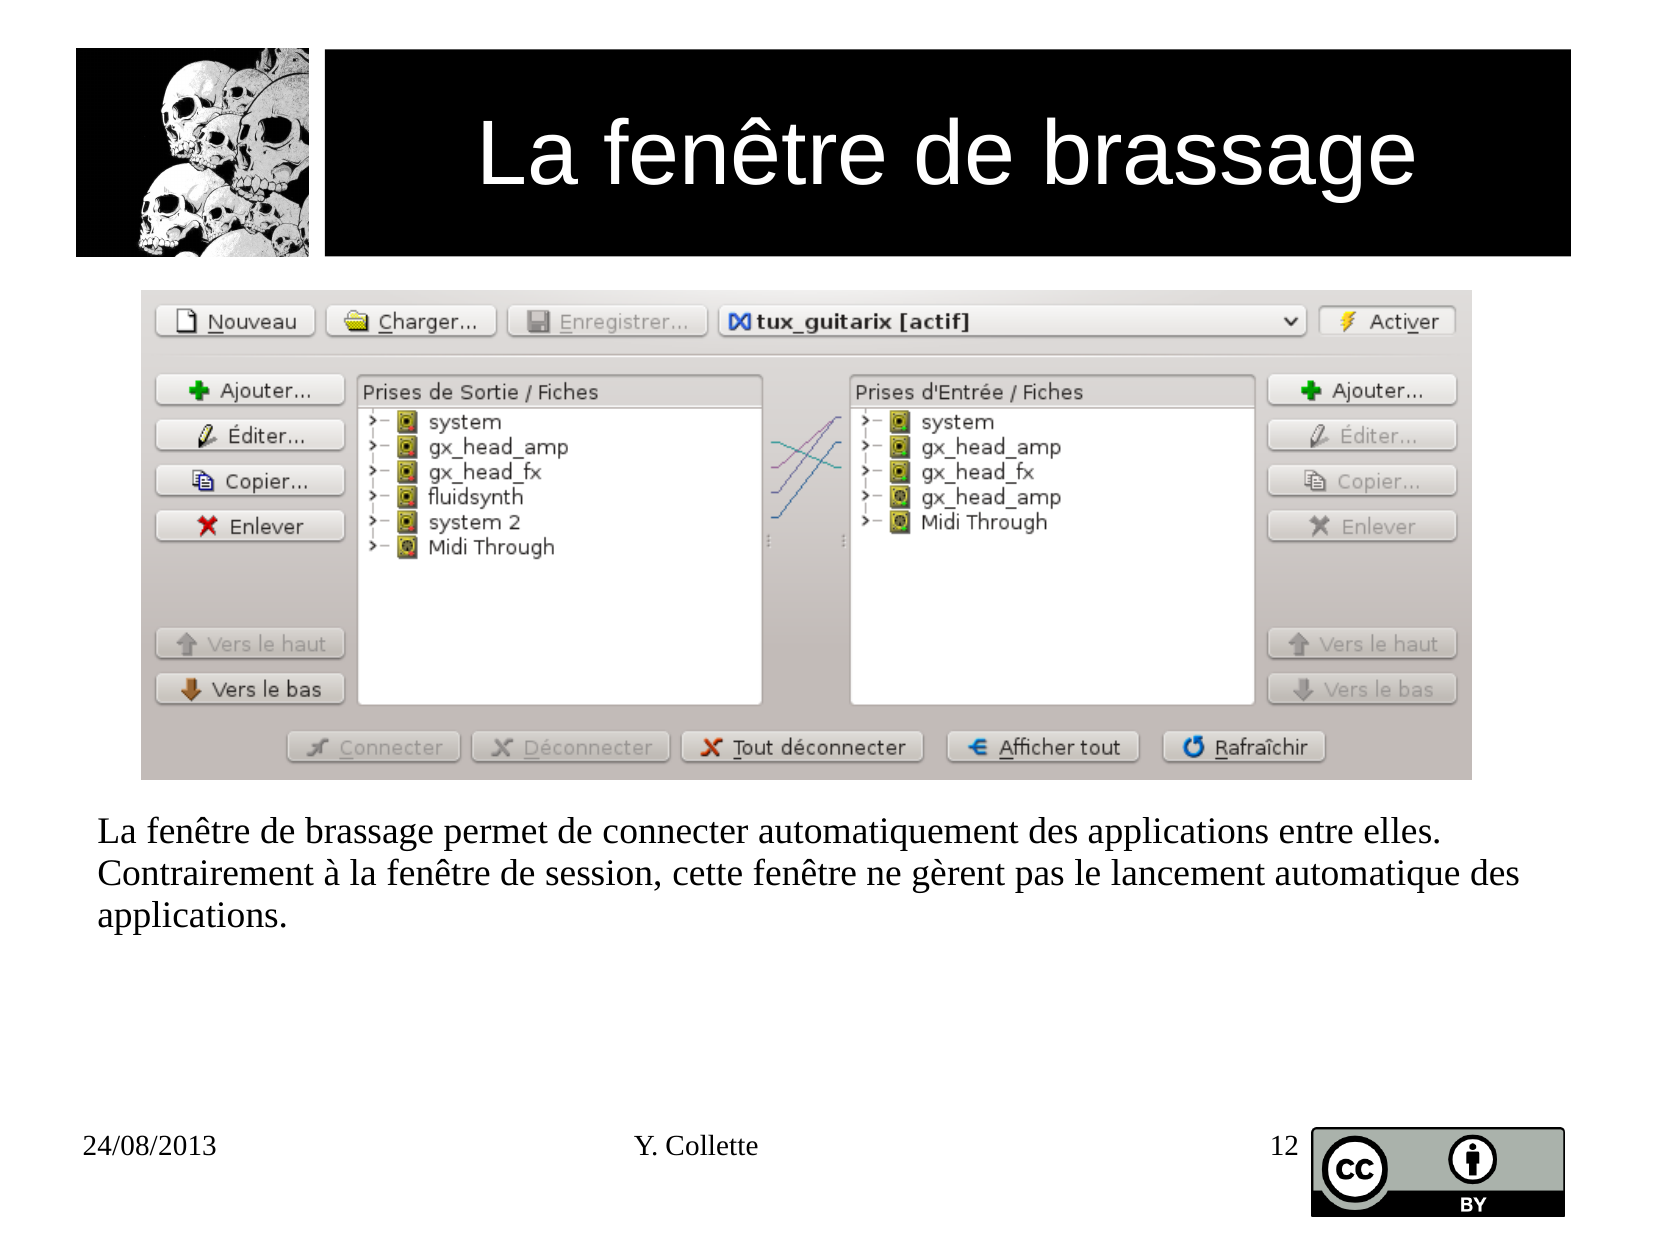

# La fenêtre de brassage
La fenêtre de brassage permet de connecter automatiquement des applications entre elles. Contrairement à la fenêtre de session, cette fenêtre ne gèrent pas le lancement automatique des applications.
Y. Collette
12